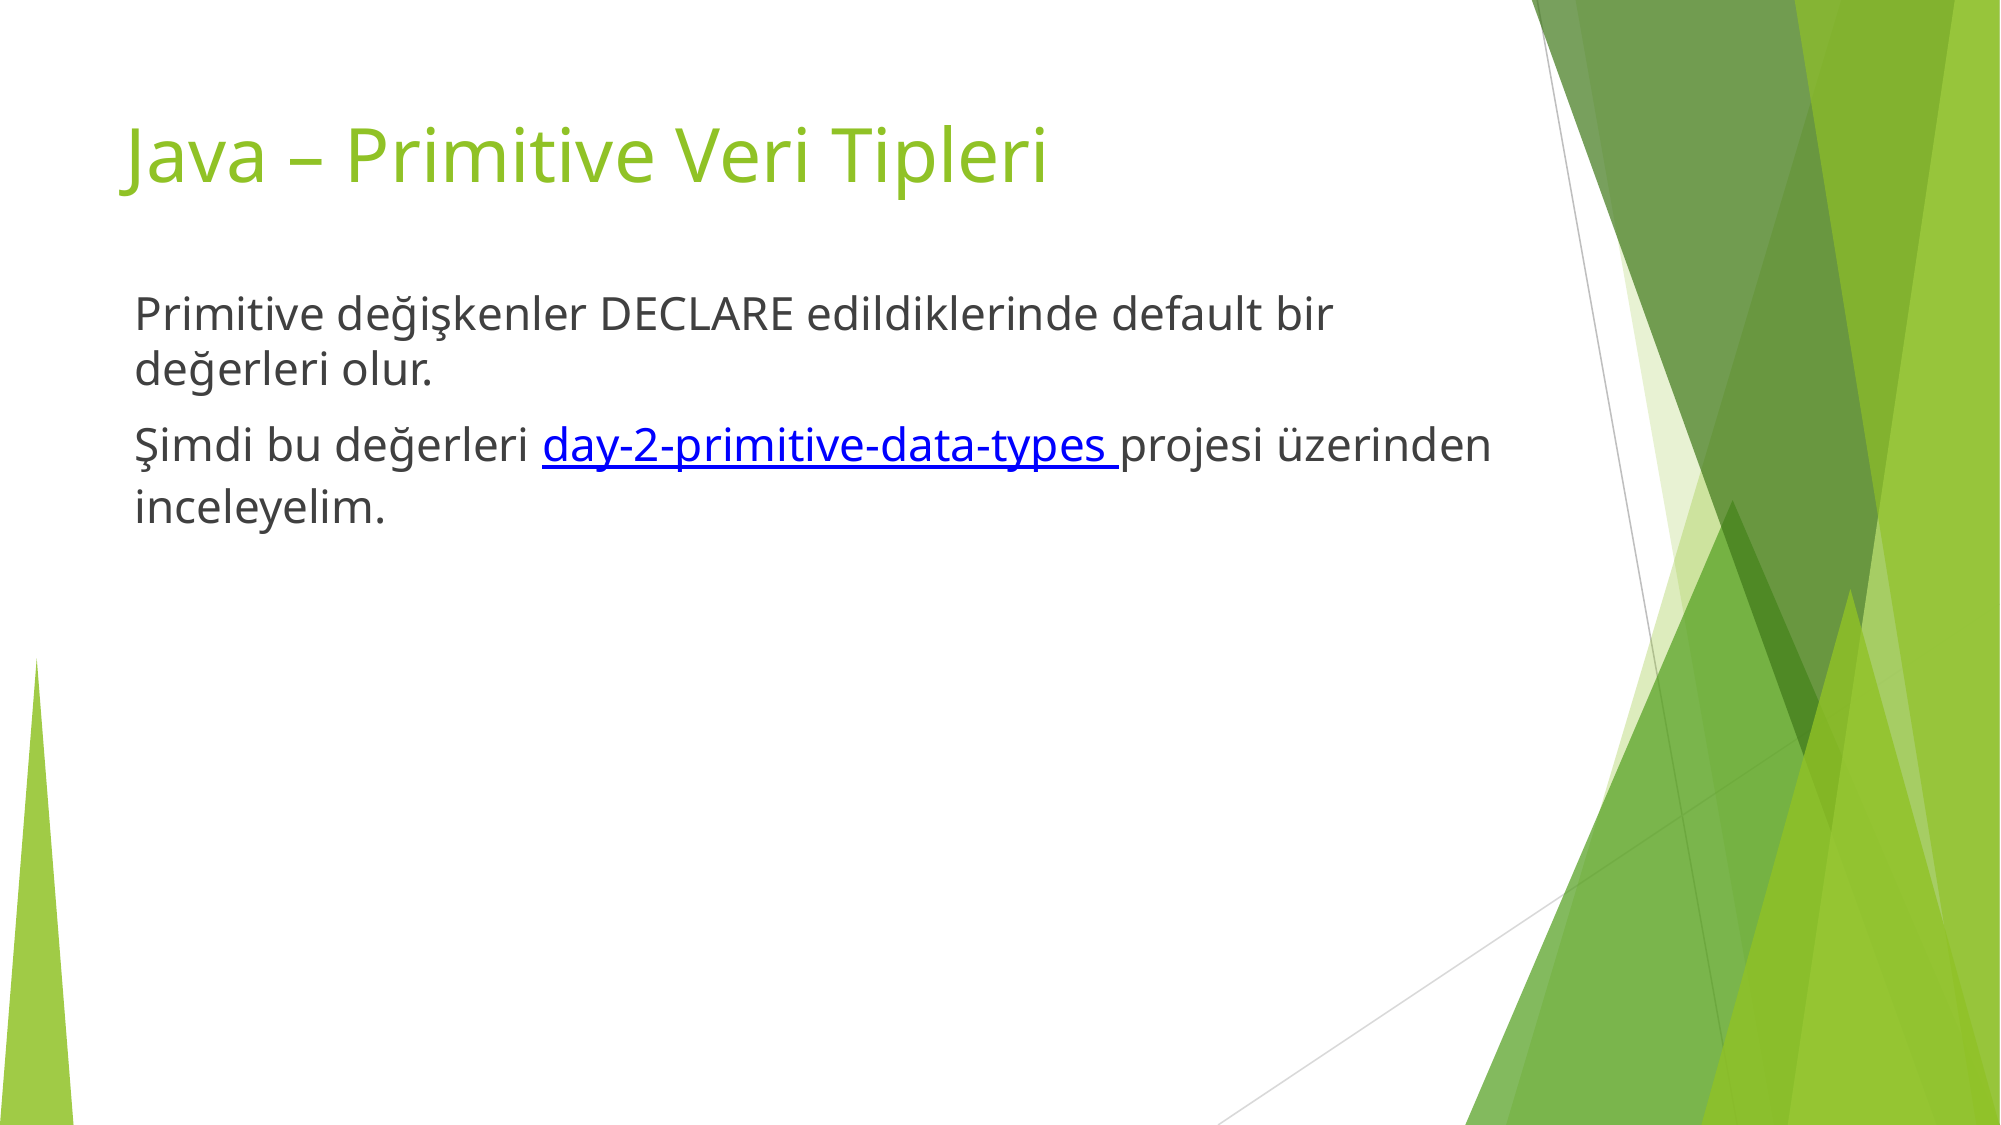

# Java – Primitive Veri Tipleri
Primitive değişkenler DECLARE edildiklerinde default bir değerleri olur.
Şimdi bu değerleri day-2-primitive-data-types projesi üzerinden inceleyelim.